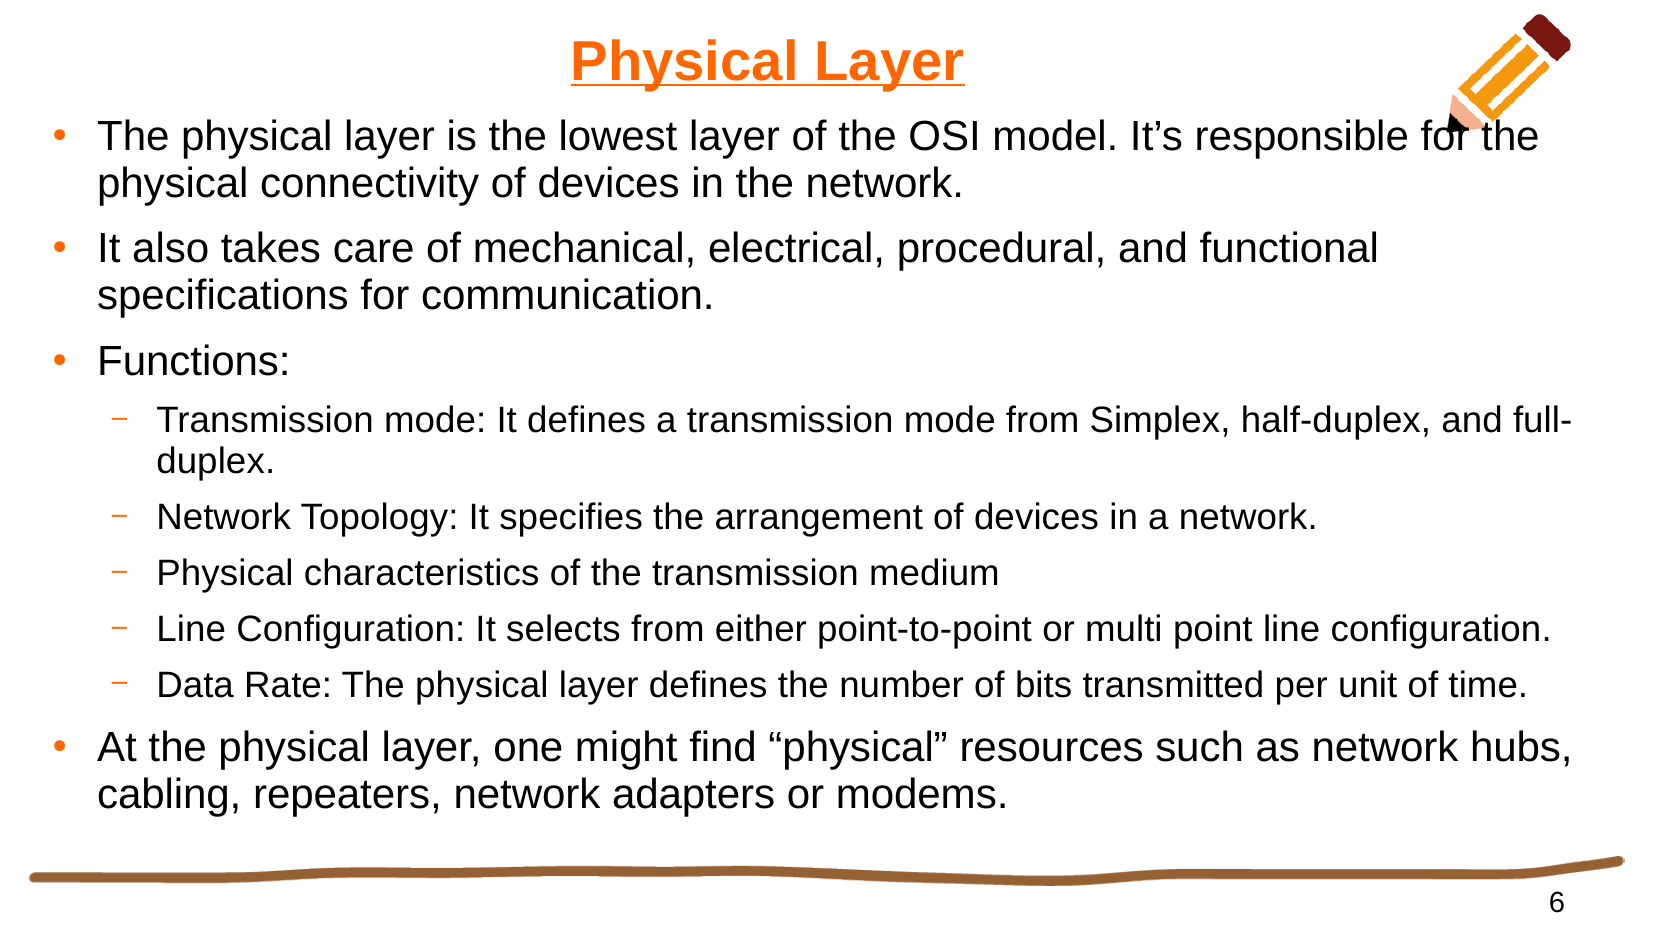

# Physical Layer
The physical layer is the lowest layer of the OSI model. It’s responsible for the physical connectivity of devices in the network.
It also takes care of mechanical, electrical, procedural, and functional specifications for communication.
Functions:
Transmission mode: It defines a transmission mode from Simplex, half-duplex, and full-duplex.
Network Topology: It specifies the arrangement of devices in a network.
Physical characteristics of the transmission medium
Line Configuration: It selects from either point-to-point or multi point line configuration.
Data Rate: The physical layer defines the number of bits transmitted per unit of time.
At the physical layer, one might find “physical” resources such as network hubs, cabling, repeaters, network adapters or modems.
6